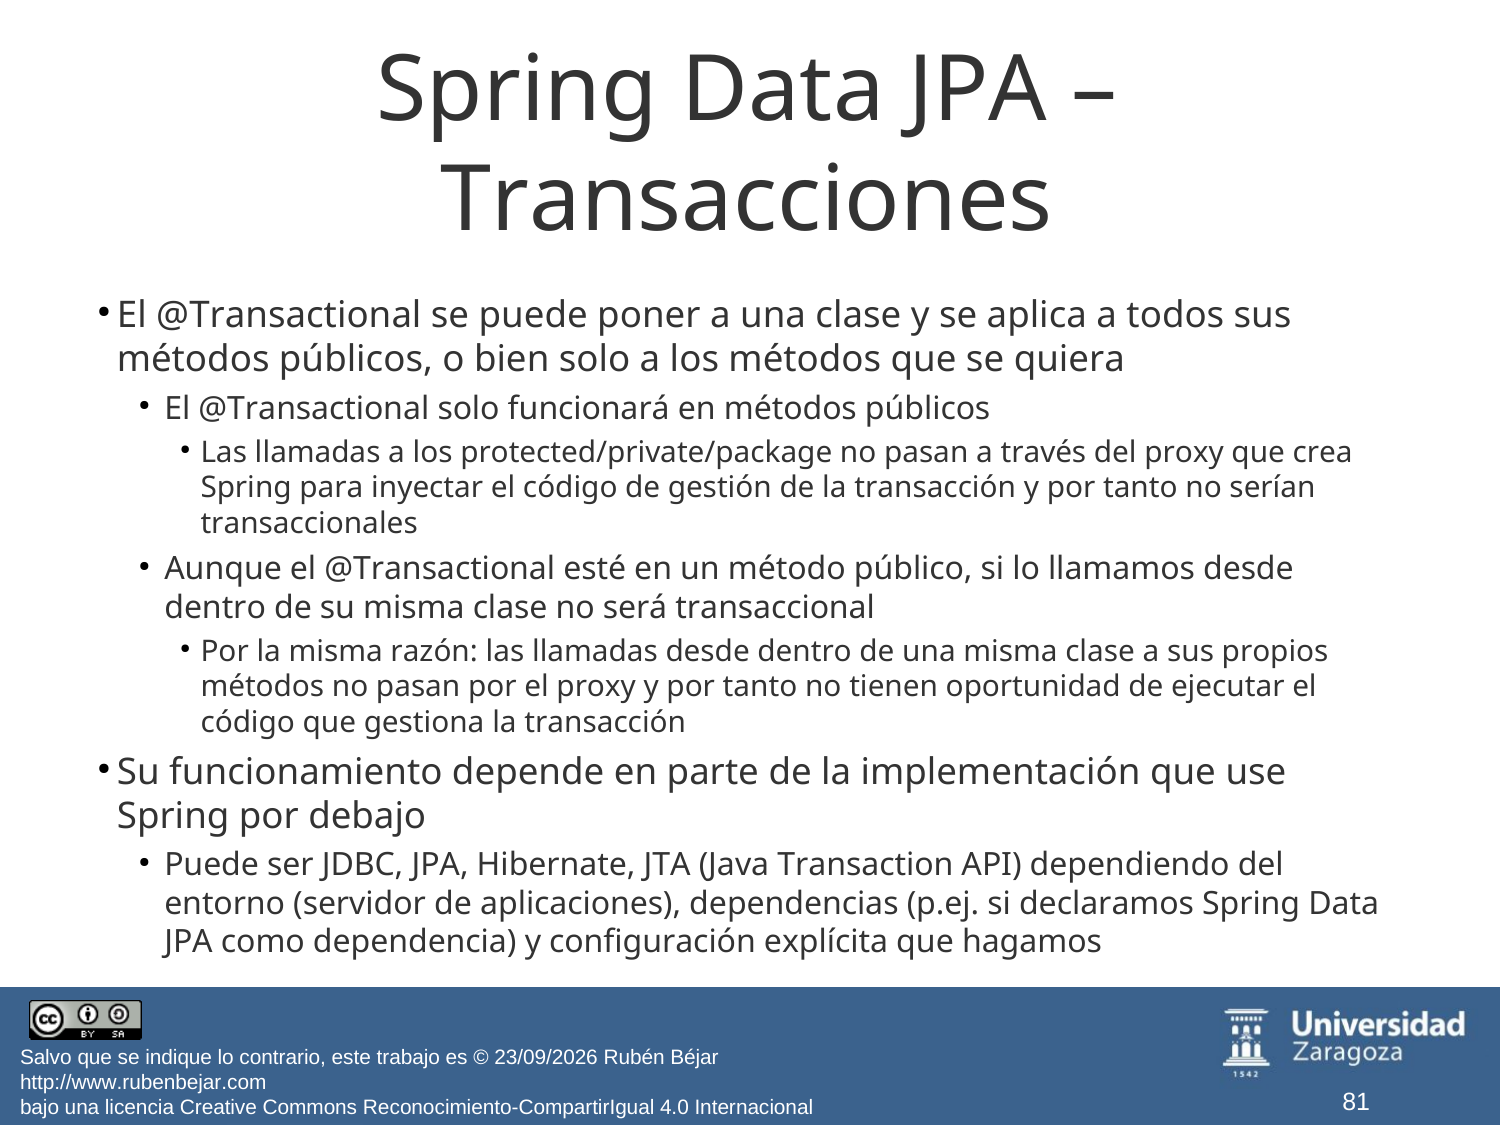

# Spring Data JPA – Transacciones
El @Transactional se puede poner a una clase y se aplica a todos sus métodos públicos, o bien solo a los métodos que se quiera
El @Transactional solo funcionará en métodos públicos
Las llamadas a los protected/private/package no pasan a través del proxy que crea Spring para inyectar el código de gestión de la transacción y por tanto no serían transaccionales
Aunque el @Transactional esté en un método público, si lo llamamos desde dentro de su misma clase no será transaccional
Por la misma razón: las llamadas desde dentro de una misma clase a sus propios métodos no pasan por el proxy y por tanto no tienen oportunidad de ejecutar el código que gestiona la transacción
Su funcionamiento depende en parte de la implementación que use Spring por debajo
Puede ser JDBC, JPA, Hibernate, JTA (Java Transaction API) dependiendo del entorno (servidor de aplicaciones), dependencias (p.ej. si declaramos Spring Data JPA como dependencia) y configuración explícita que hagamos